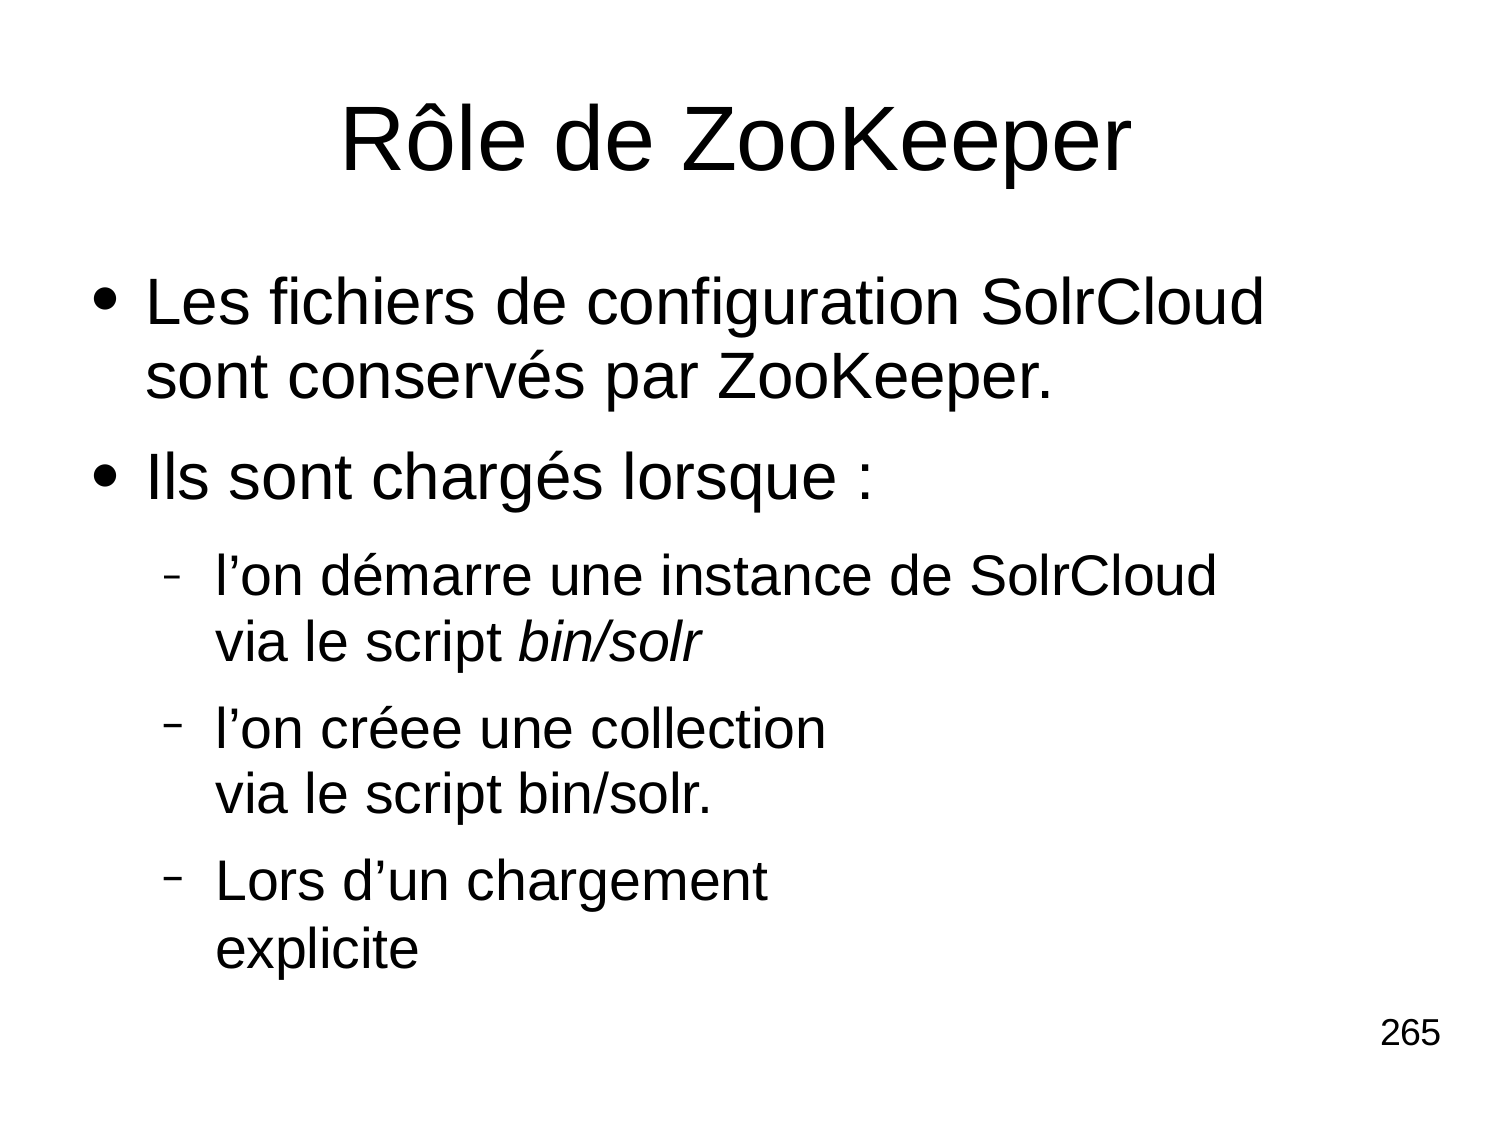

# Rôle de ZooKeeper
Les fichiers de configuration SolrCloud sont conservés par ZooKeeper.
Ils sont chargés lorsque :
●
●
–	l’on démarre une instance de SolrCloud via le script bin/solr
l’on créee une collection via le script bin/solr.
Lors d’un chargement explicite
–
–
265